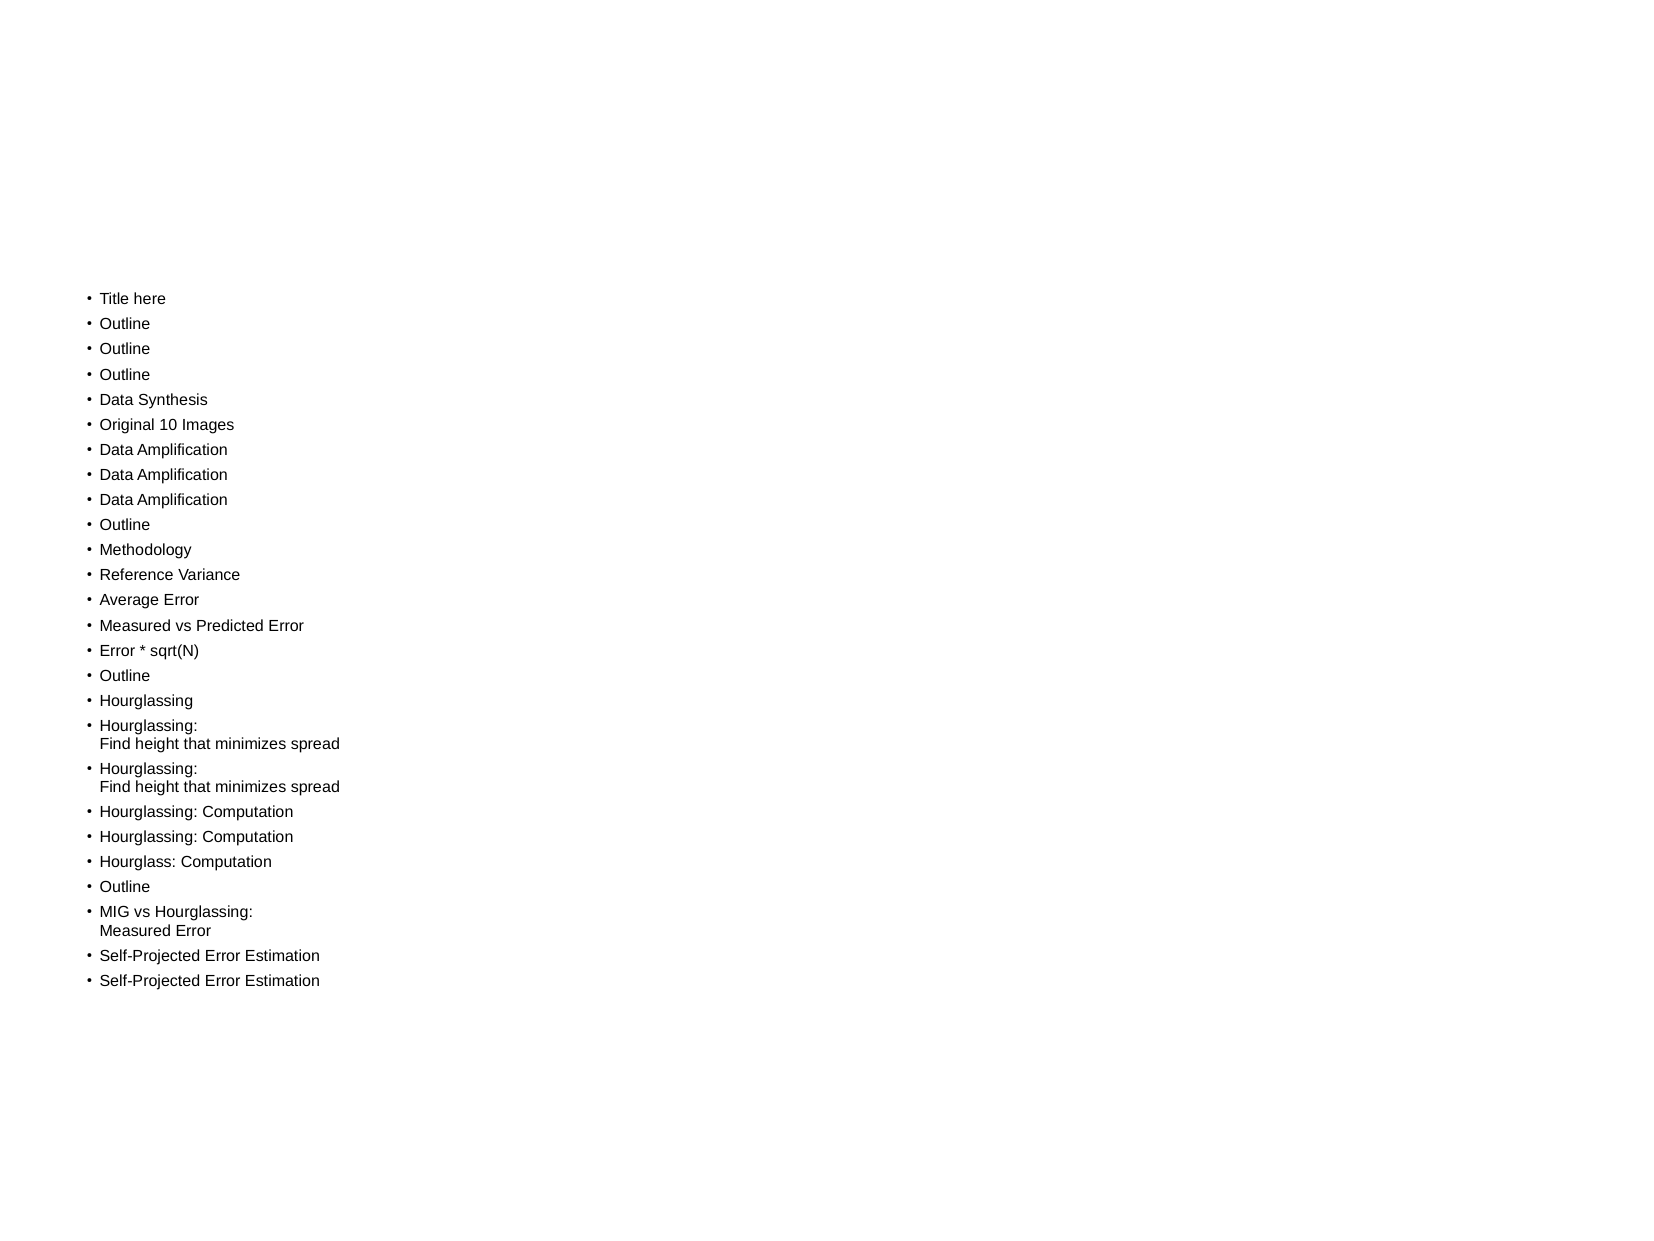

#
Title here
Outline
Outline
Outline
Data Synthesis
Original 10 Images
Data Amplification
Data Amplification
Data Amplification
Outline
Methodology
Reference Variance
Average Error
Measured vs Predicted Error
Error * sqrt(N)
Outline
Hourglassing
Hourglassing:
Find height that minimizes spread
Hourglassing:
Find height that minimizes spread
Hourglassing: Computation
Hourglassing: Computation
Hourglass: Computation
Outline
MIG vs Hourglassing:
Measured Error
Self-Projected Error Estimation
Self-Projected Error Estimation